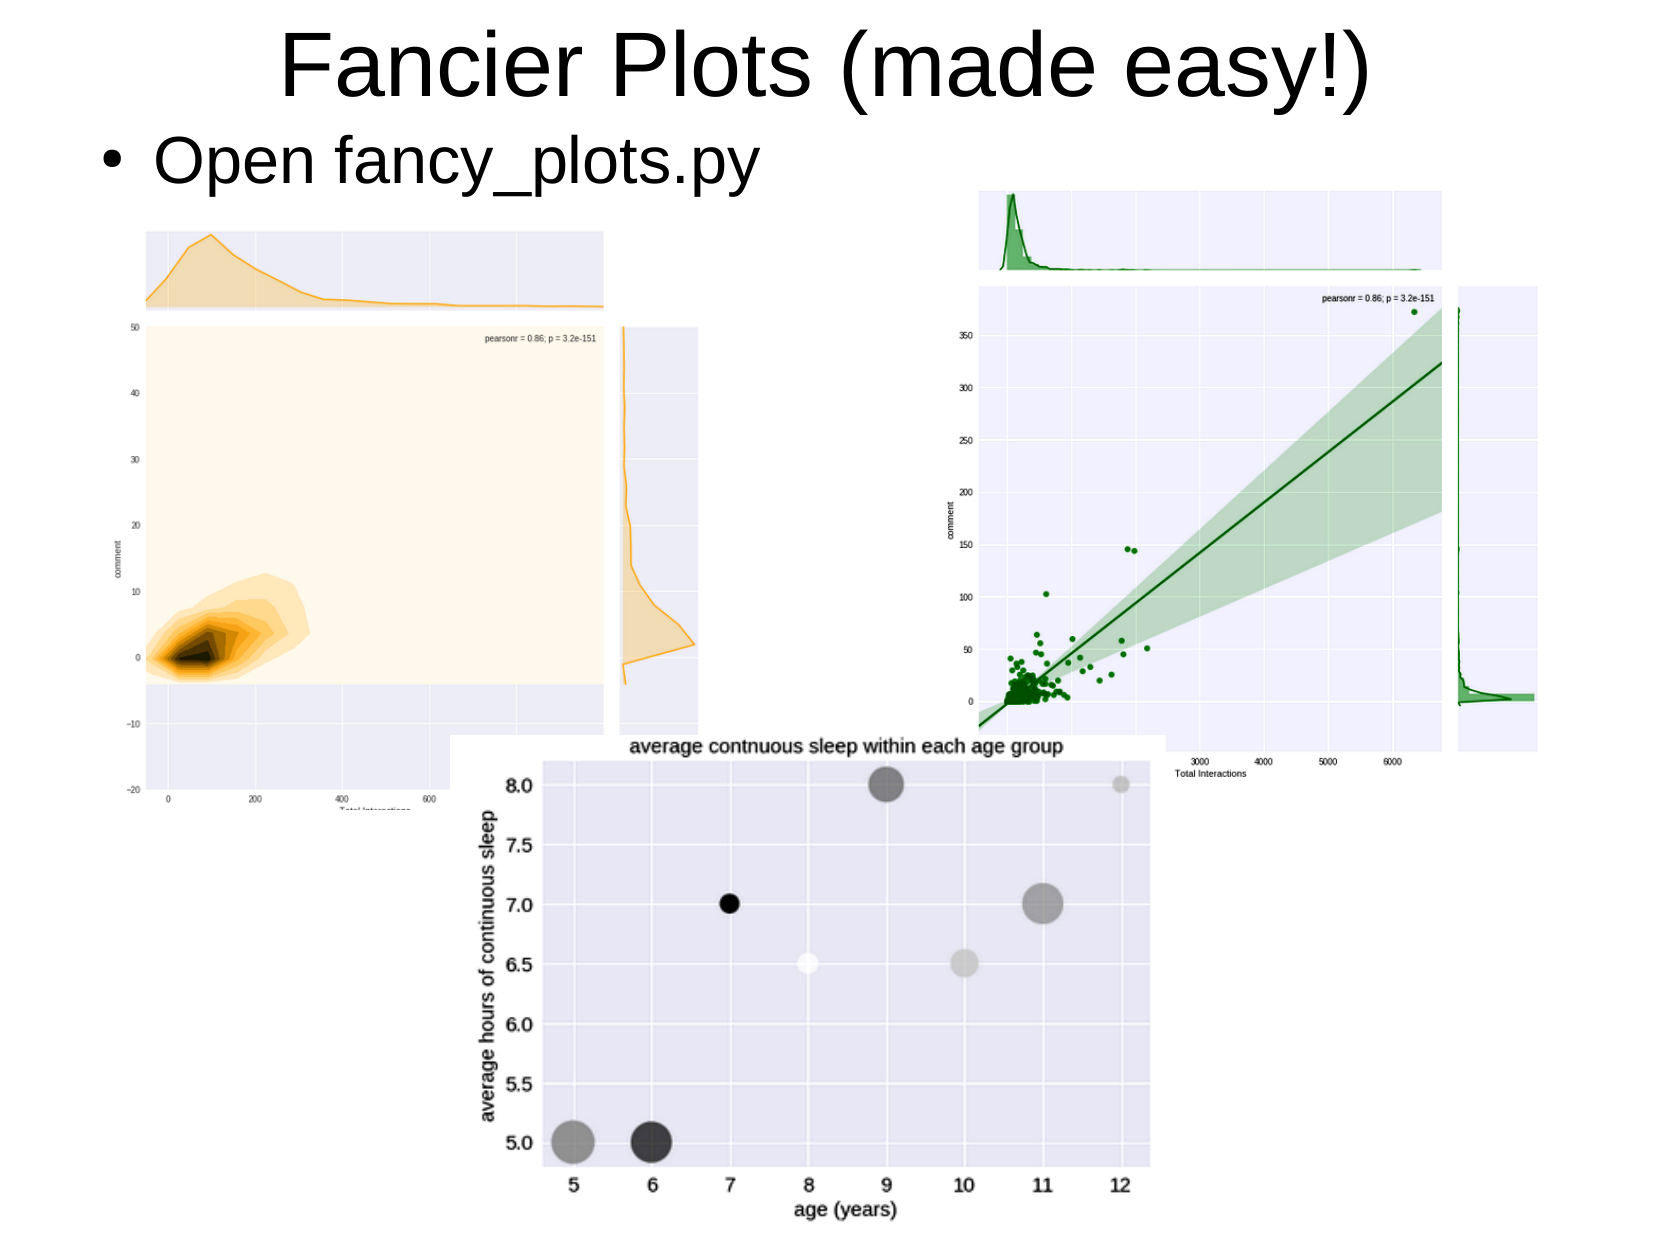

# Fancier Plots (made easy!)
Open fancy_plots.py